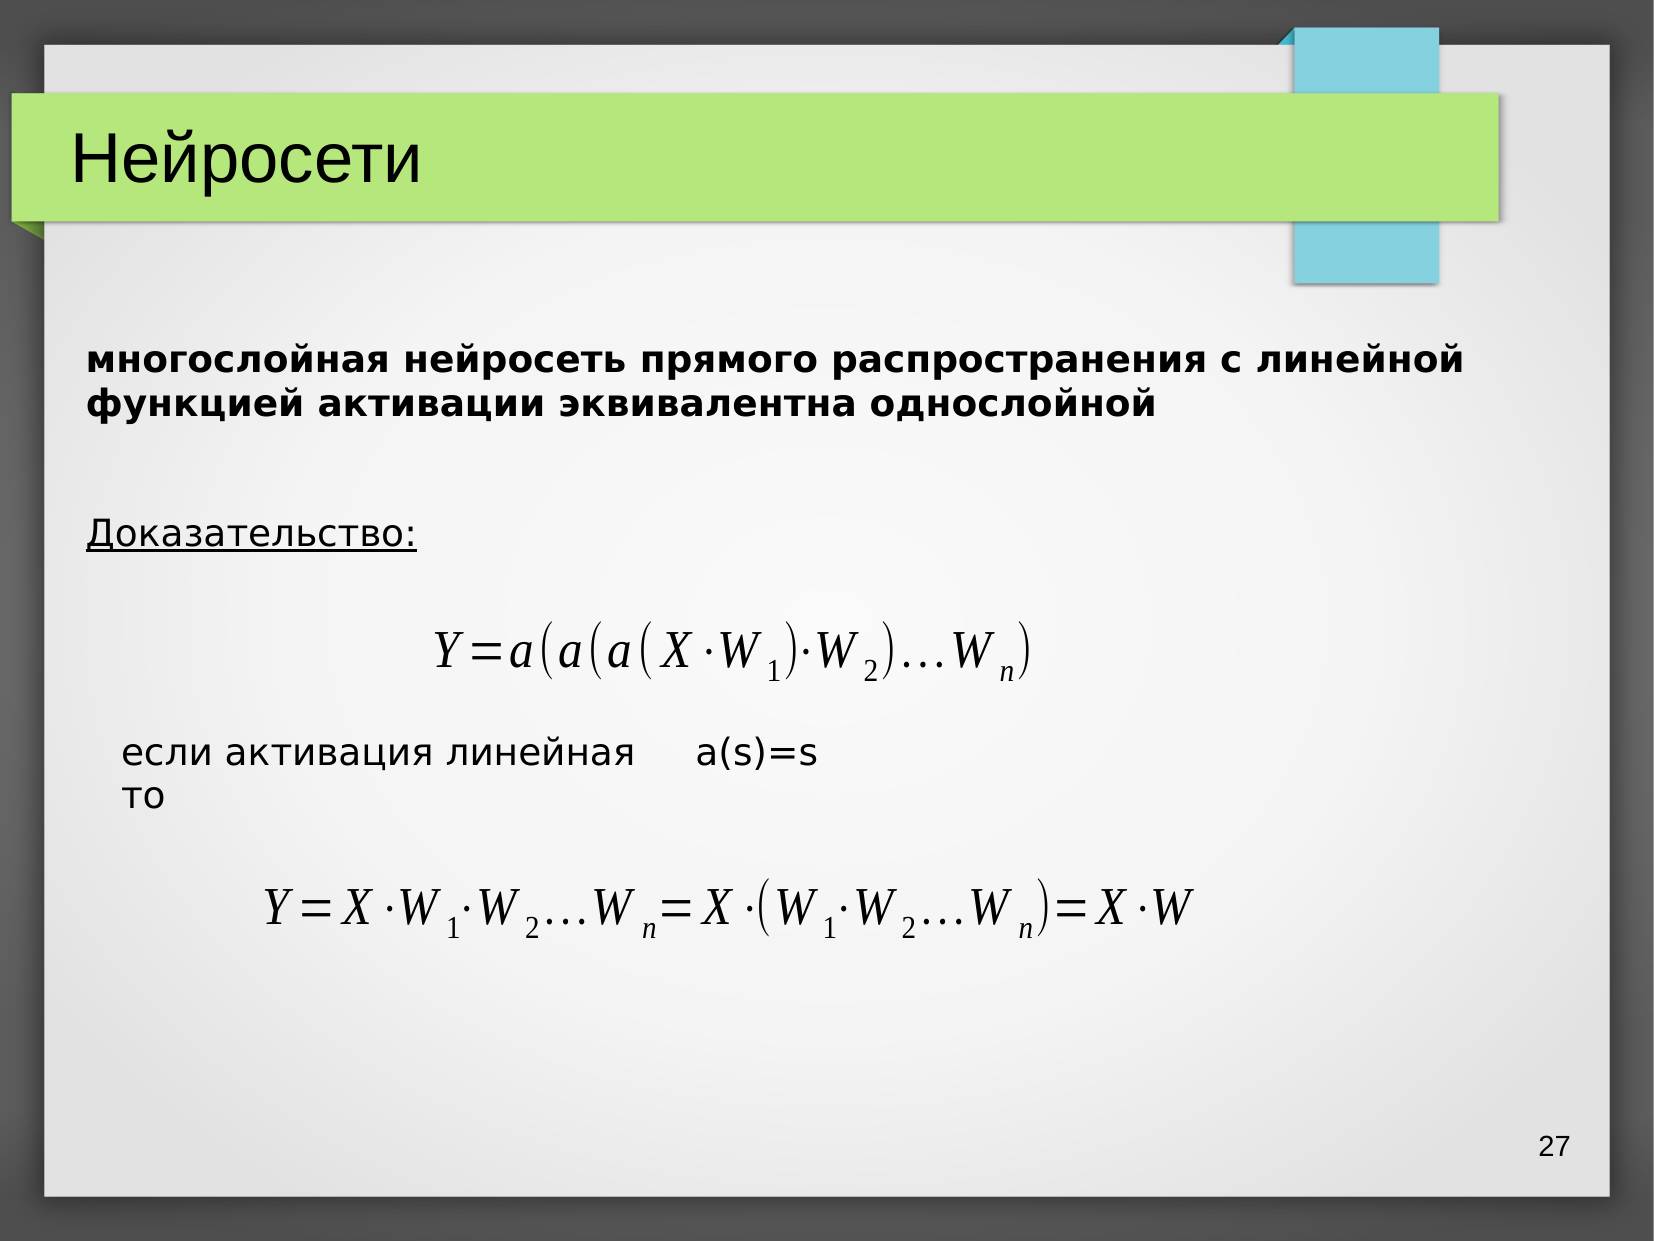

# Нейросети
многослойная нейросеть прямого распространения с линейной функцией активации эквивалентна однослойной
Доказательство:
если активация линейная a(s)=s
то
27